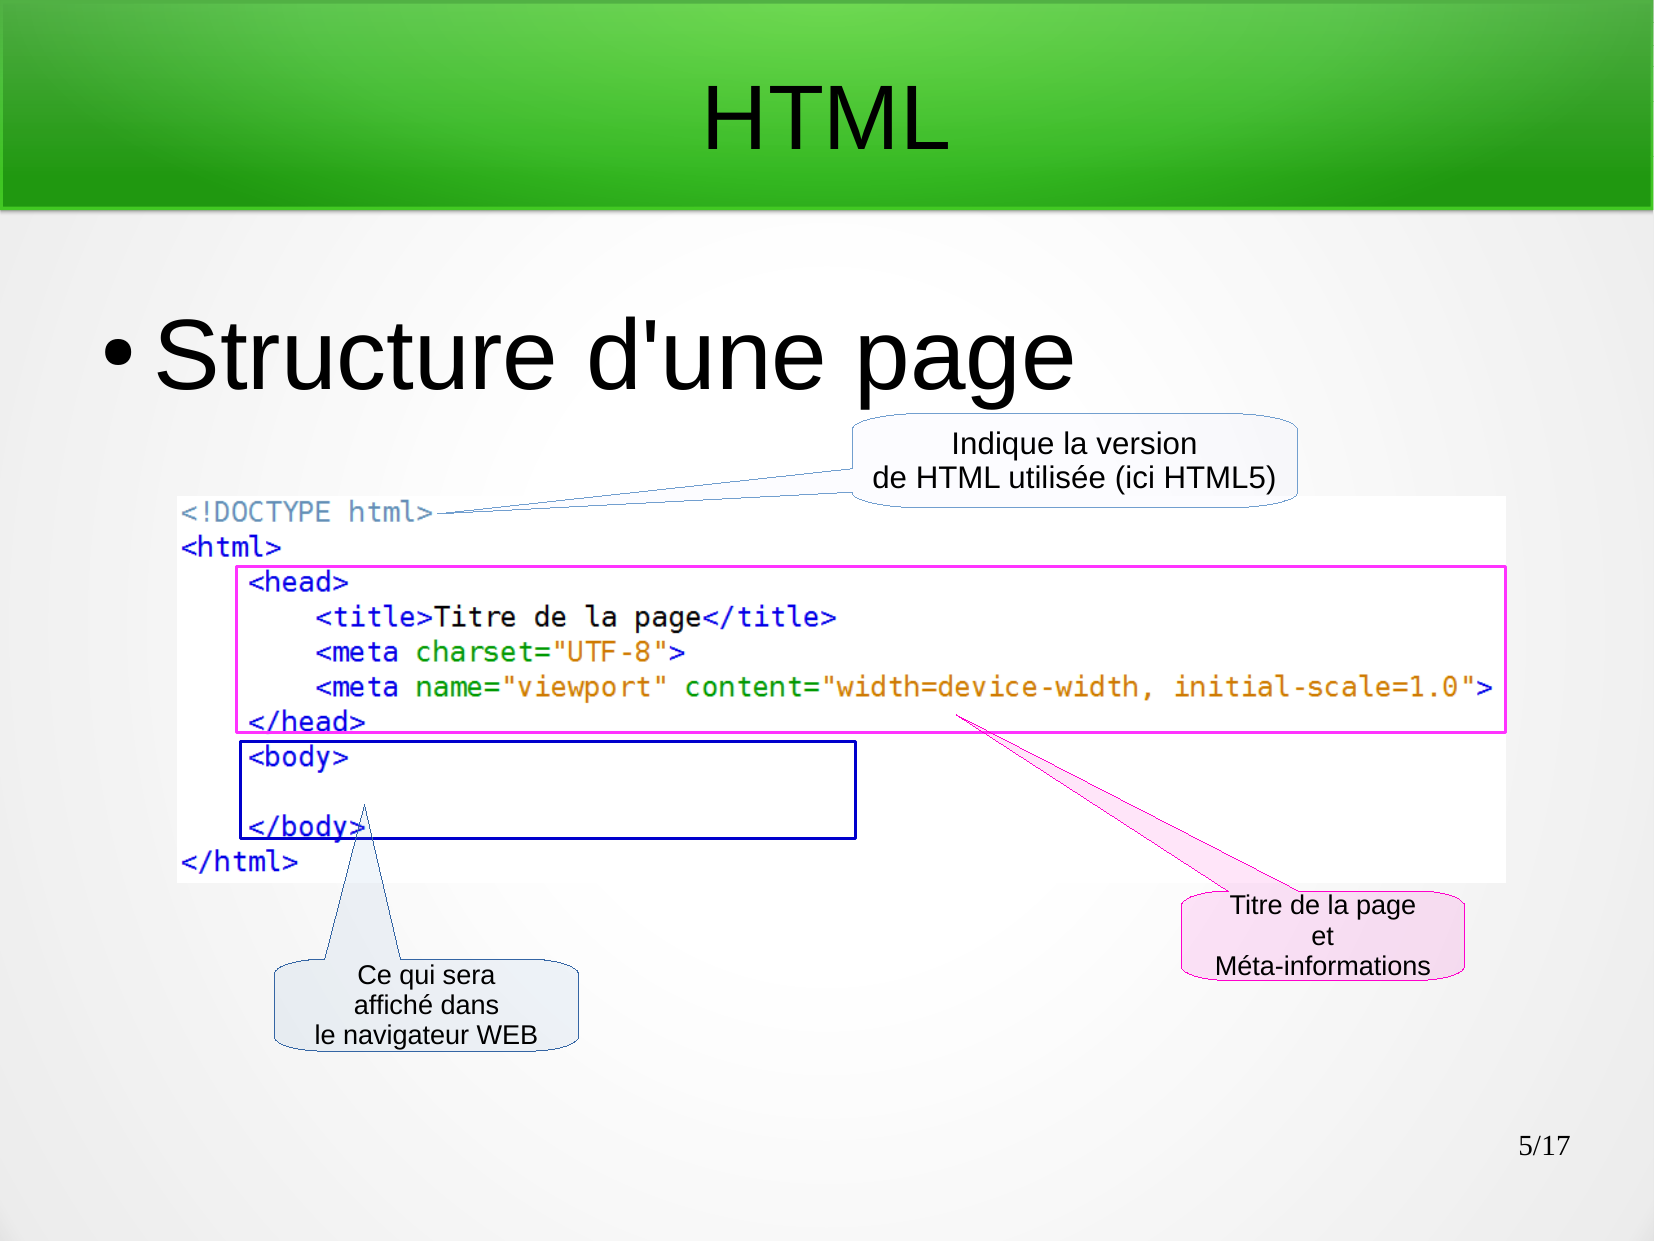

# HTML
Structure d'une page
Indique la version
de HTML utilisée (ici HTML5)
Titre de la page
et
Méta-informations
Ce qui sera
affiché dans
le navigateur WEB
5